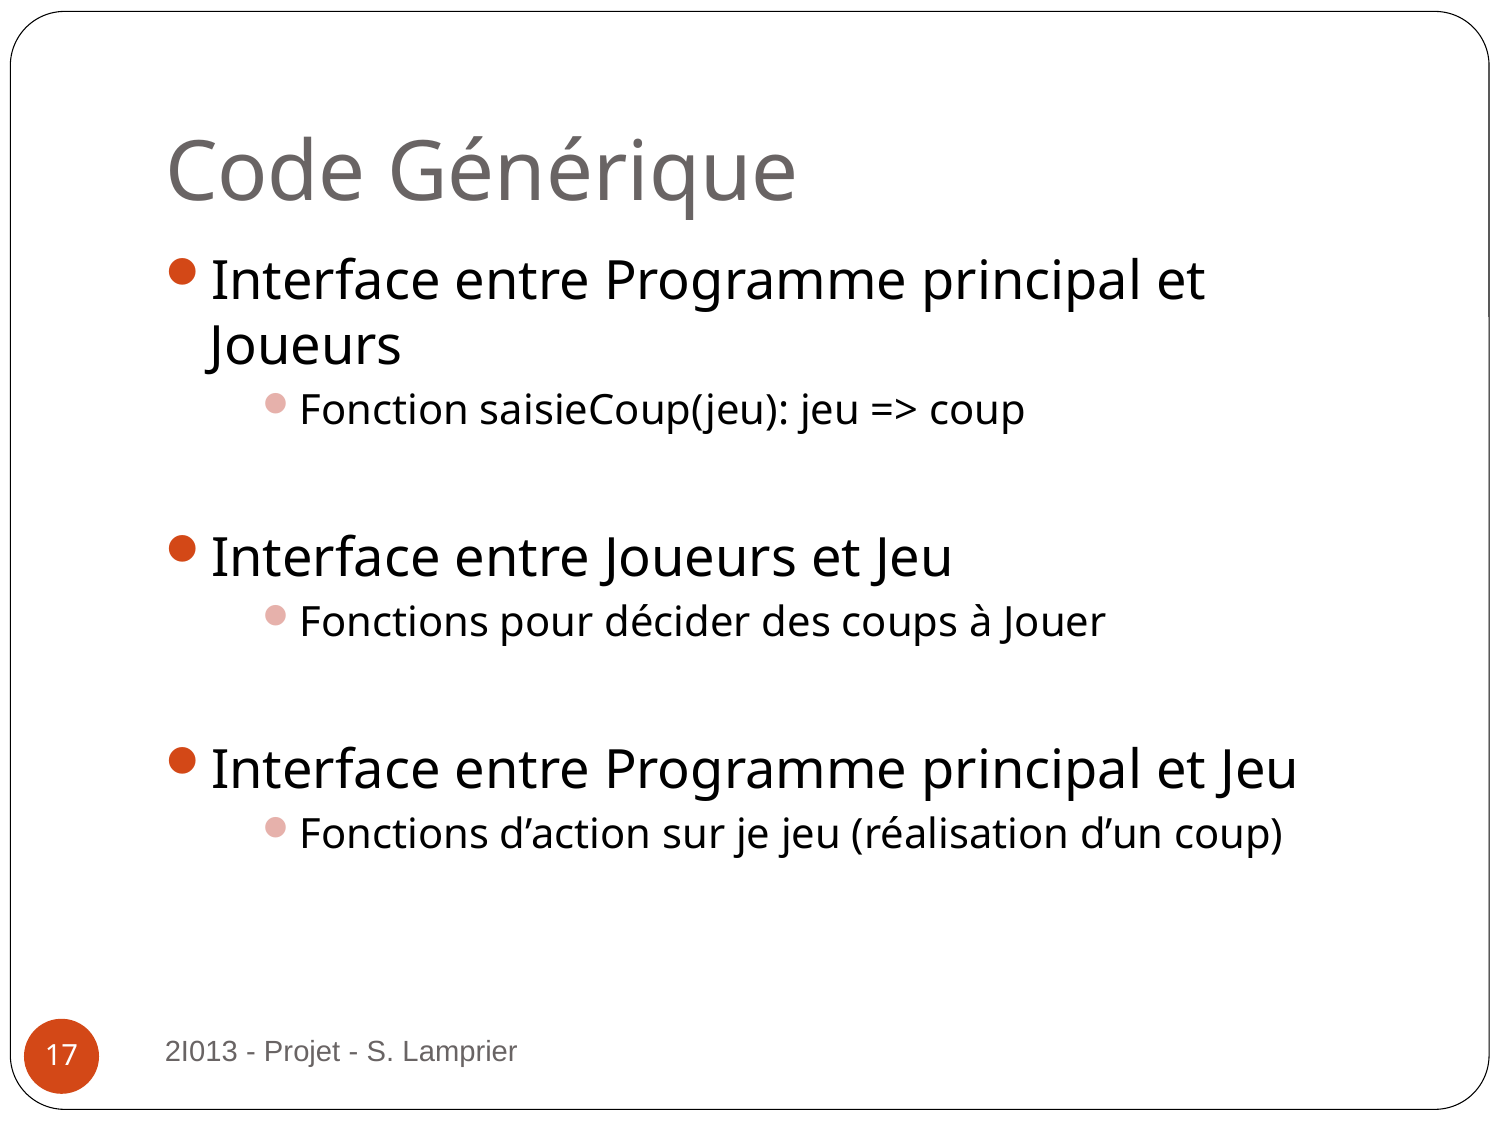

# Code Générique
Interface entre Programme principal et Joueurs
Fonction saisieCoup(jeu): jeu => coup
Interface entre Joueurs et Jeu
Fonctions pour décider des coups à Jouer
Interface entre Programme principal et Jeu
Fonctions d’action sur je jeu (réalisation d’un coup)
2I013 - Projet - S. Lamprier